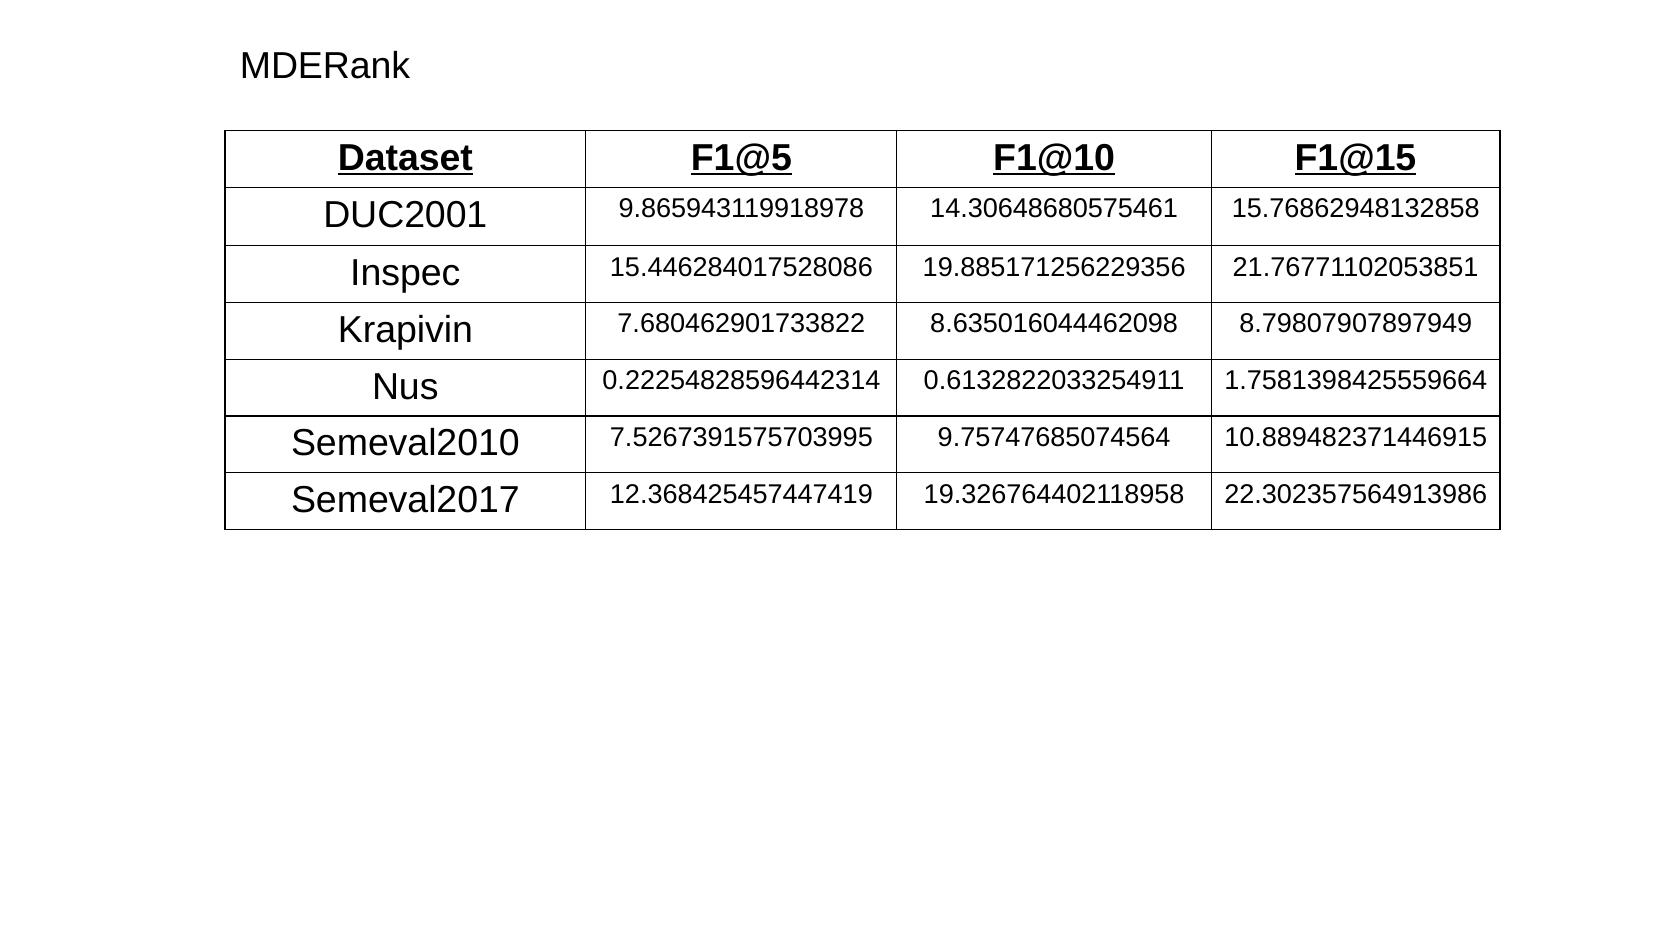

MDERank
| Dataset | F1@5 | F1@10 | F1@15 |
| --- | --- | --- | --- |
| DUC2001 | 9.865943119918978 | 14.30648680575461 | 15.76862948132858 |
| Inspec | 15.446284017528086 | 19.885171256229356 | 21.76771102053851 |
| Krapivin | 7.680462901733822 | 8.635016044462098 | 8.79807907897949 |
| Nus | 0.22254828596442314 | 0.6132822033254911 | 1.7581398425559664 |
| Semeval2010 | 7.5267391575703995 | 9.75747685074564 | 10.889482371446915 |
| Semeval2017 | 12.368425457447419 | 19.326764402118958 | 22.302357564913986 |